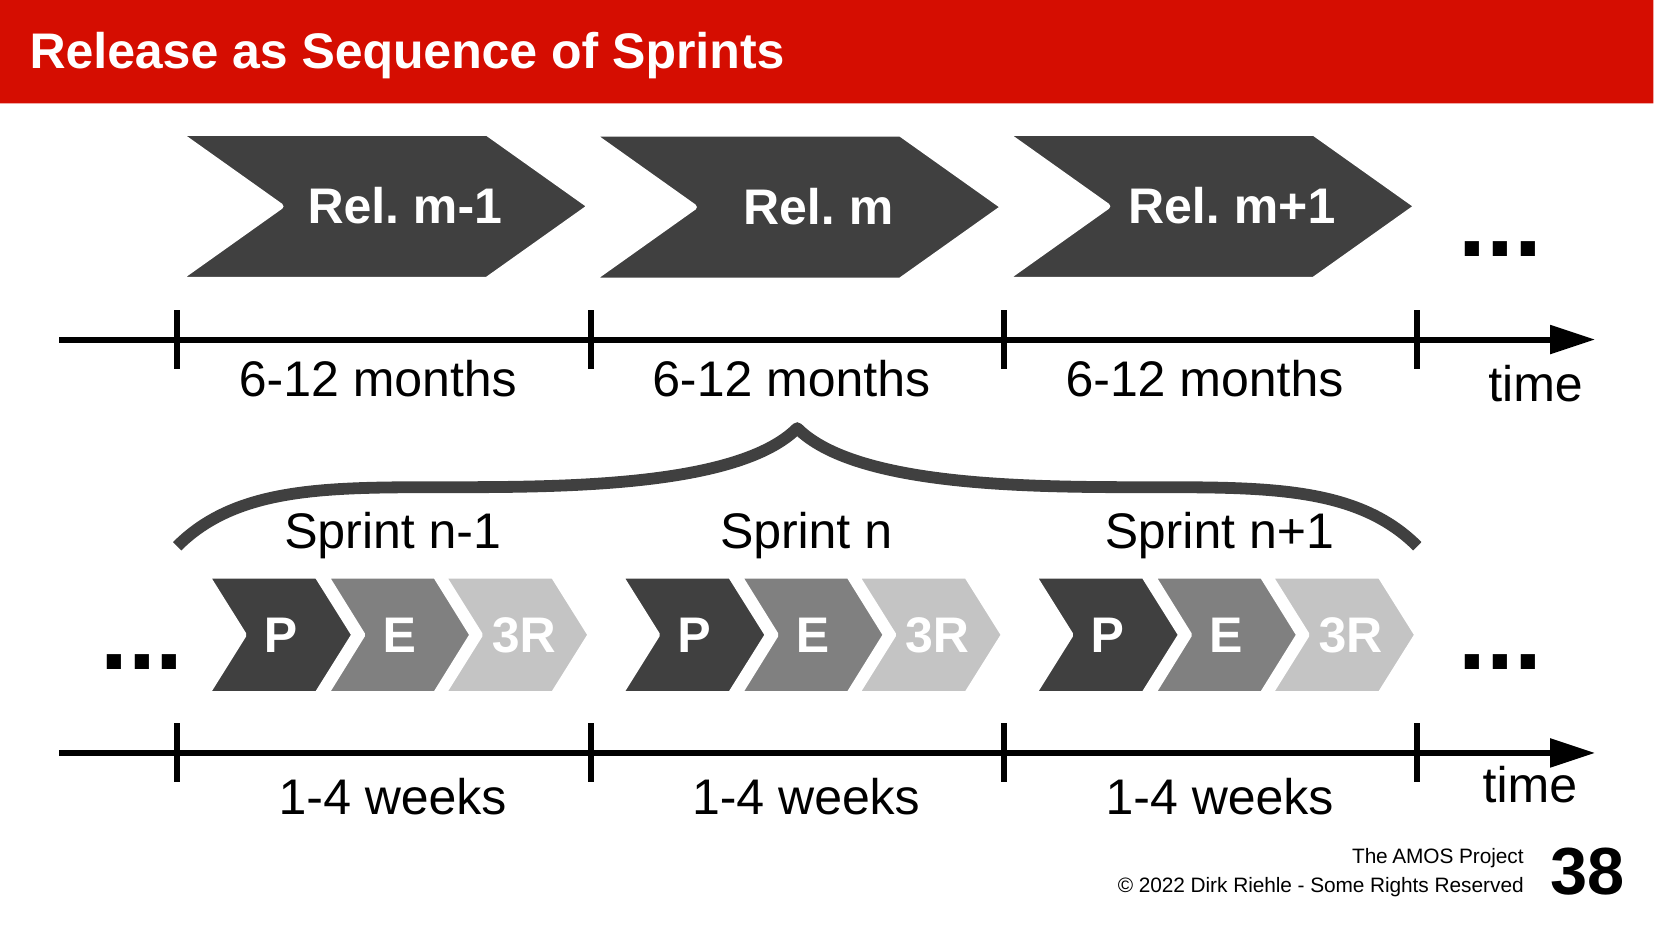

# Release as Sequence of Sprints
 Rel. m-1
 Rel. m+1
...
 Rel. m
6-12 months
6-12 months
6-12 months
time
Sprint n-1
Sprint n
Sprint n+1
...
...
P
E
 3R
P
E
 3R
P
E
 3R
time
1-4 weeks
1-4 weeks
1-4 weeks
The AMOS Project
38
© 2022 Dirk Riehle - Some Rights Reserved